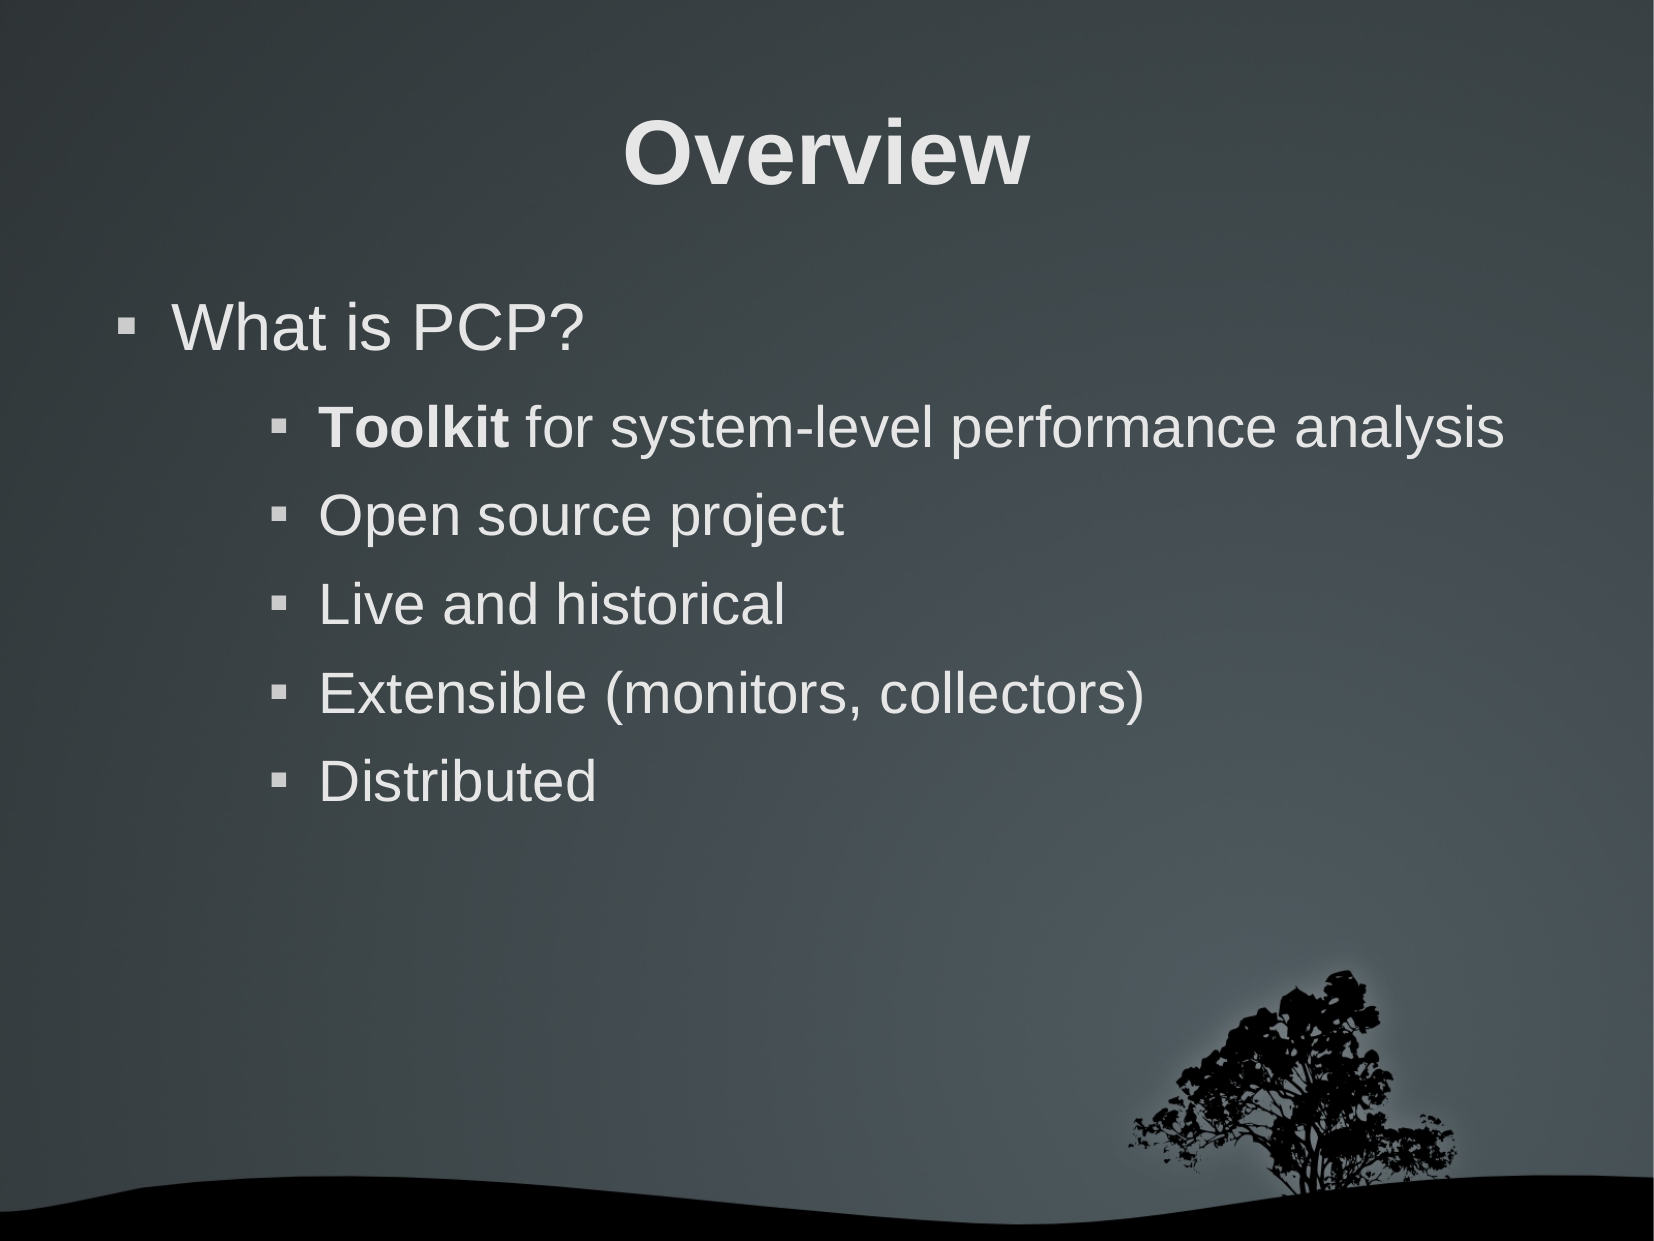

# Overview
What is PCP?
Toolkit for system-level performance analysis
Open source project
Live and historical
Extensible (monitors, collectors)
Distributed